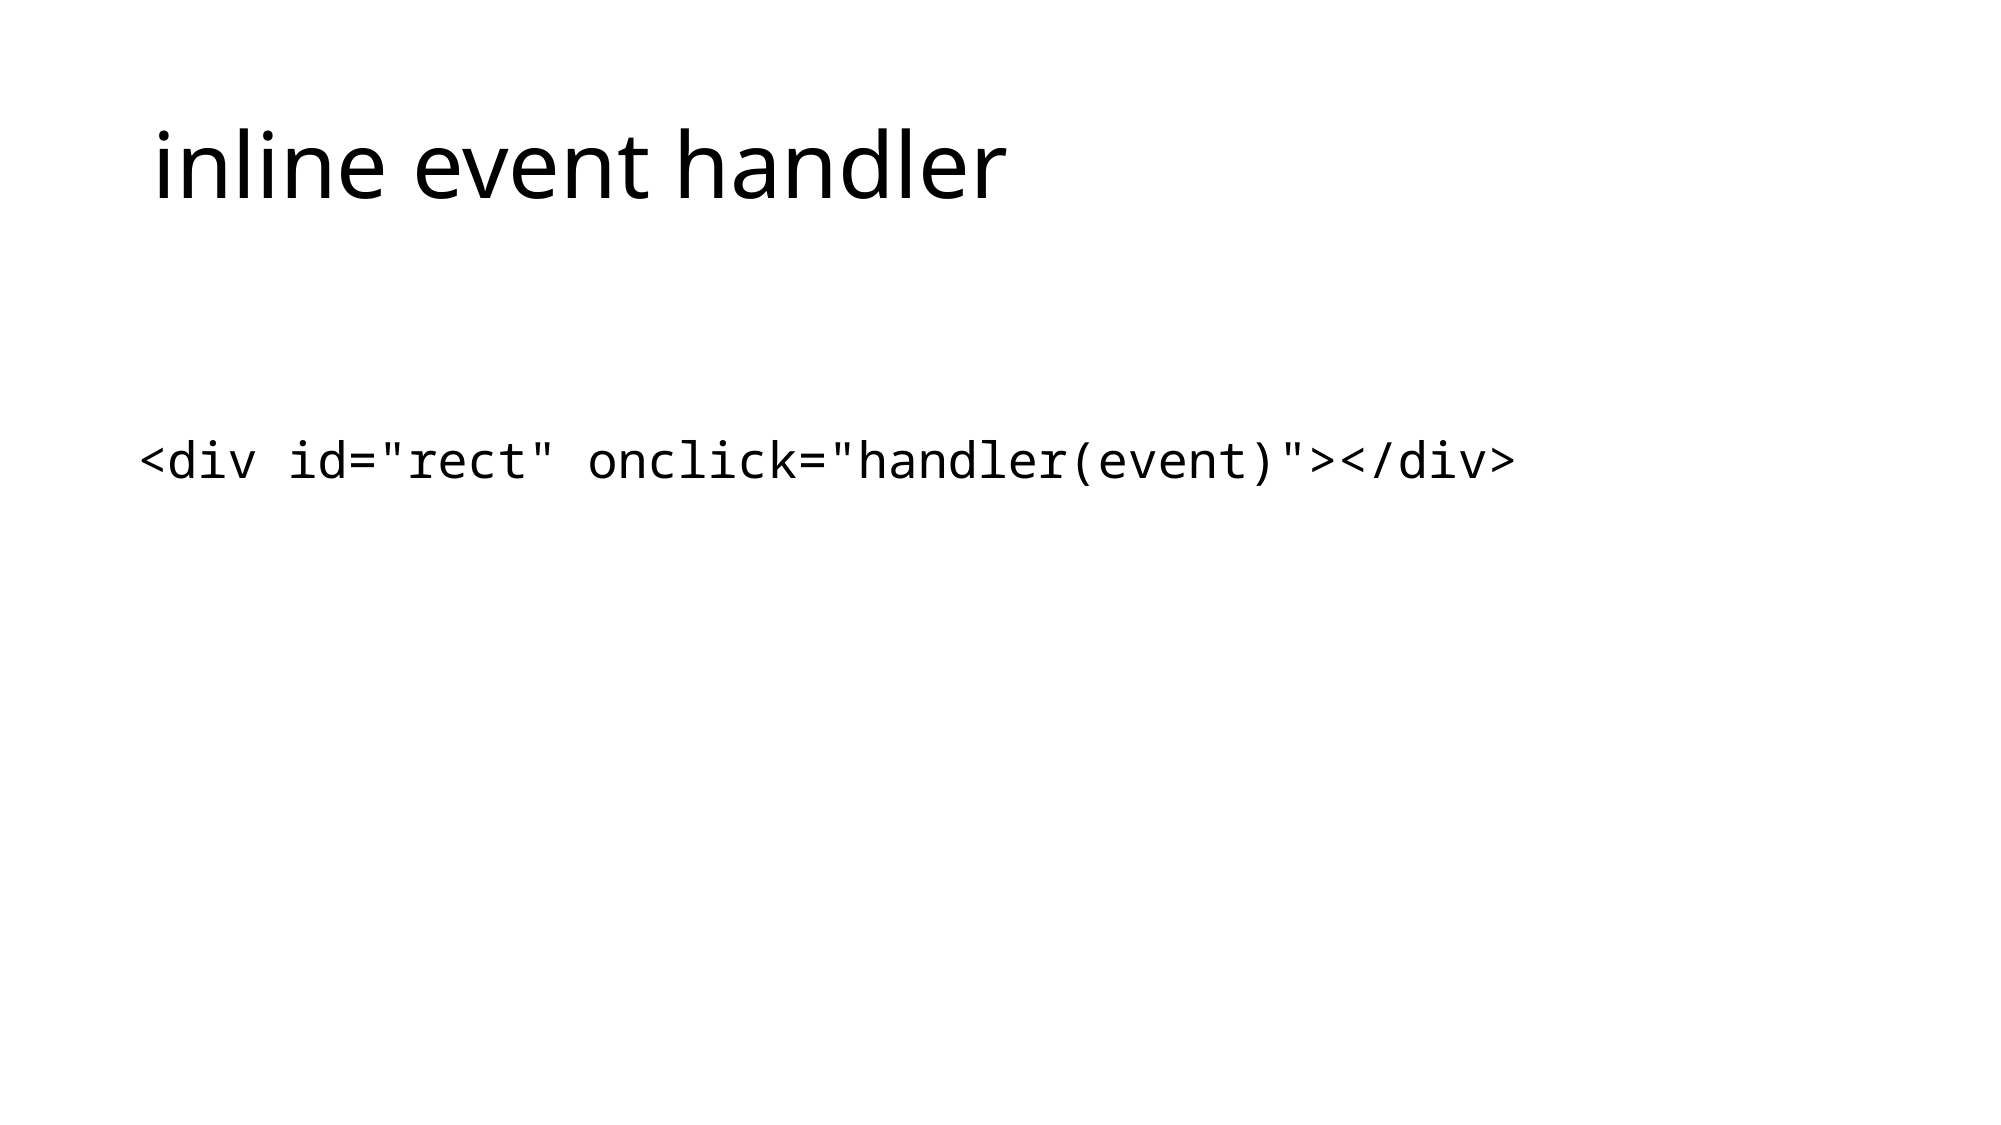

# inline event handler
<div id="rect" onclick="handler(event)"></div>